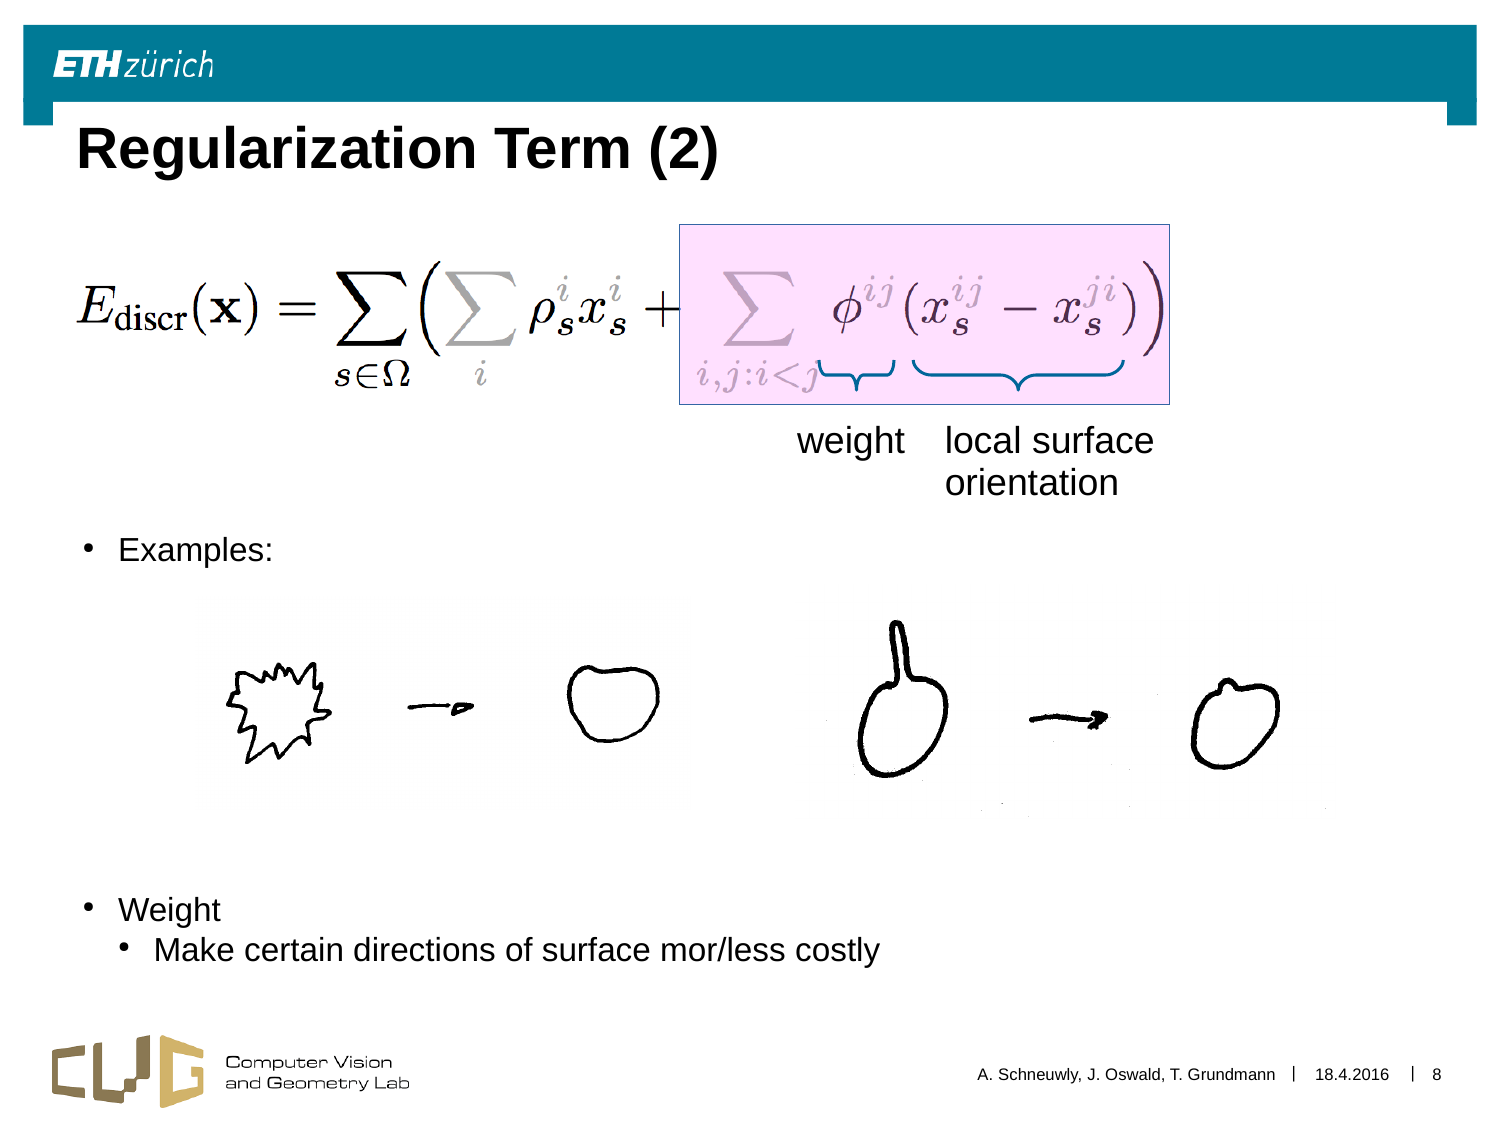

# Regularization Term (2)
weight
local surface orientation
Examples:
Weight
Make certain directions of surface mor/less costly
A. Schneuwly, J. Oswald, T. Grundmann
18.4.2016